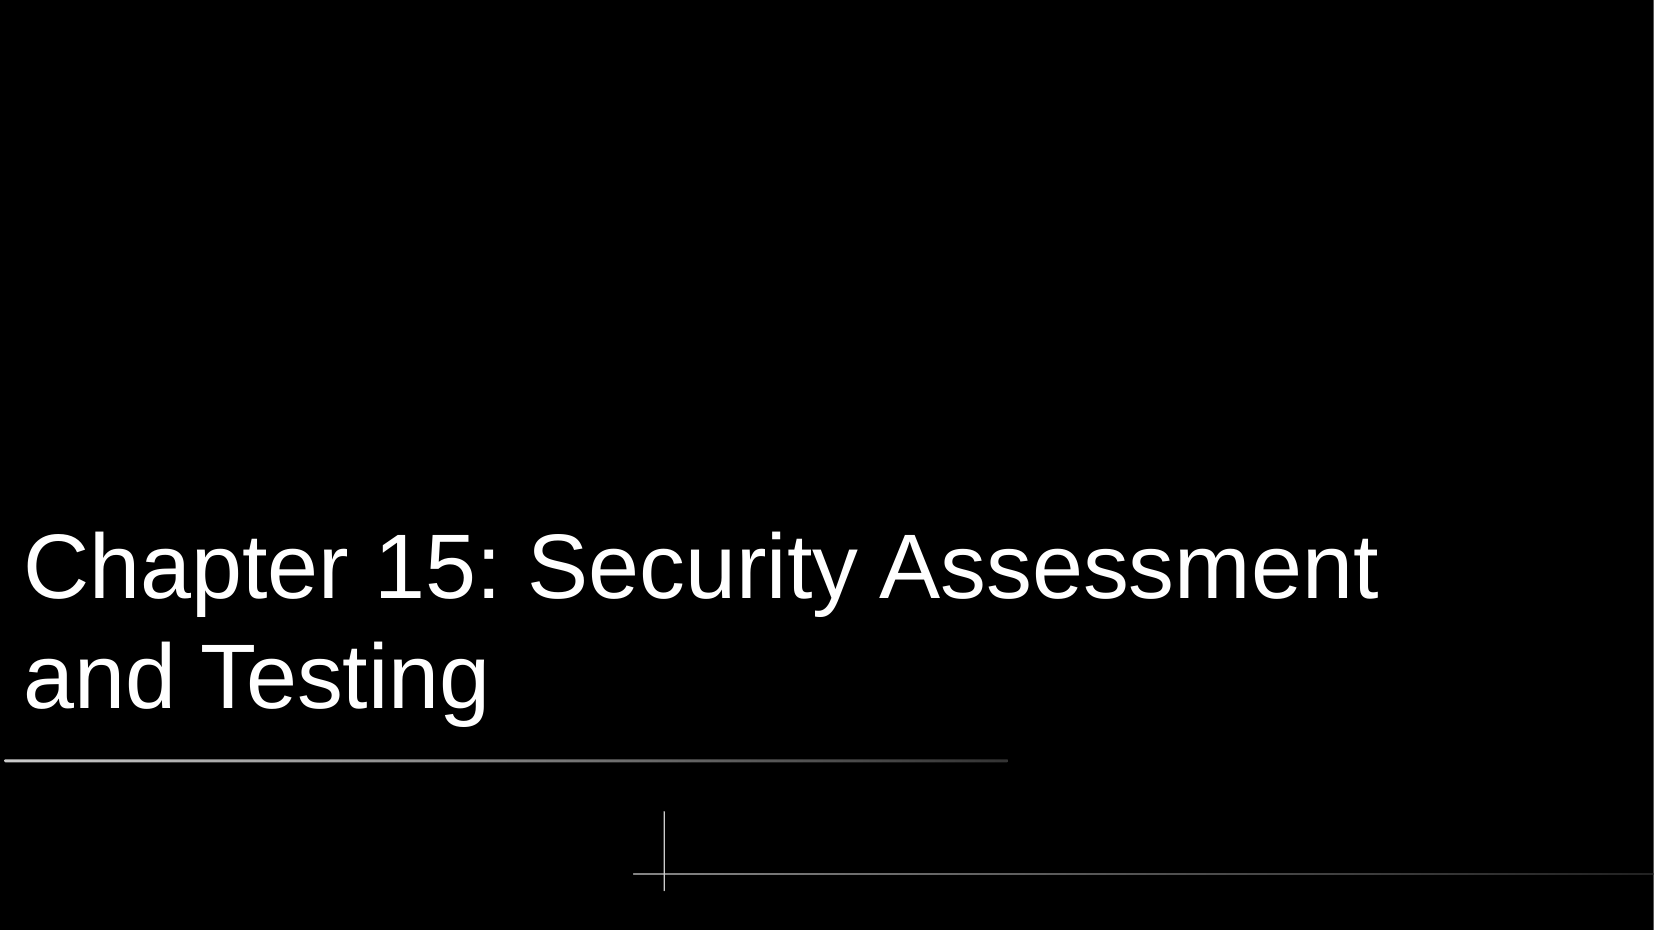

# Chapter 15: Security Assessment and Testing